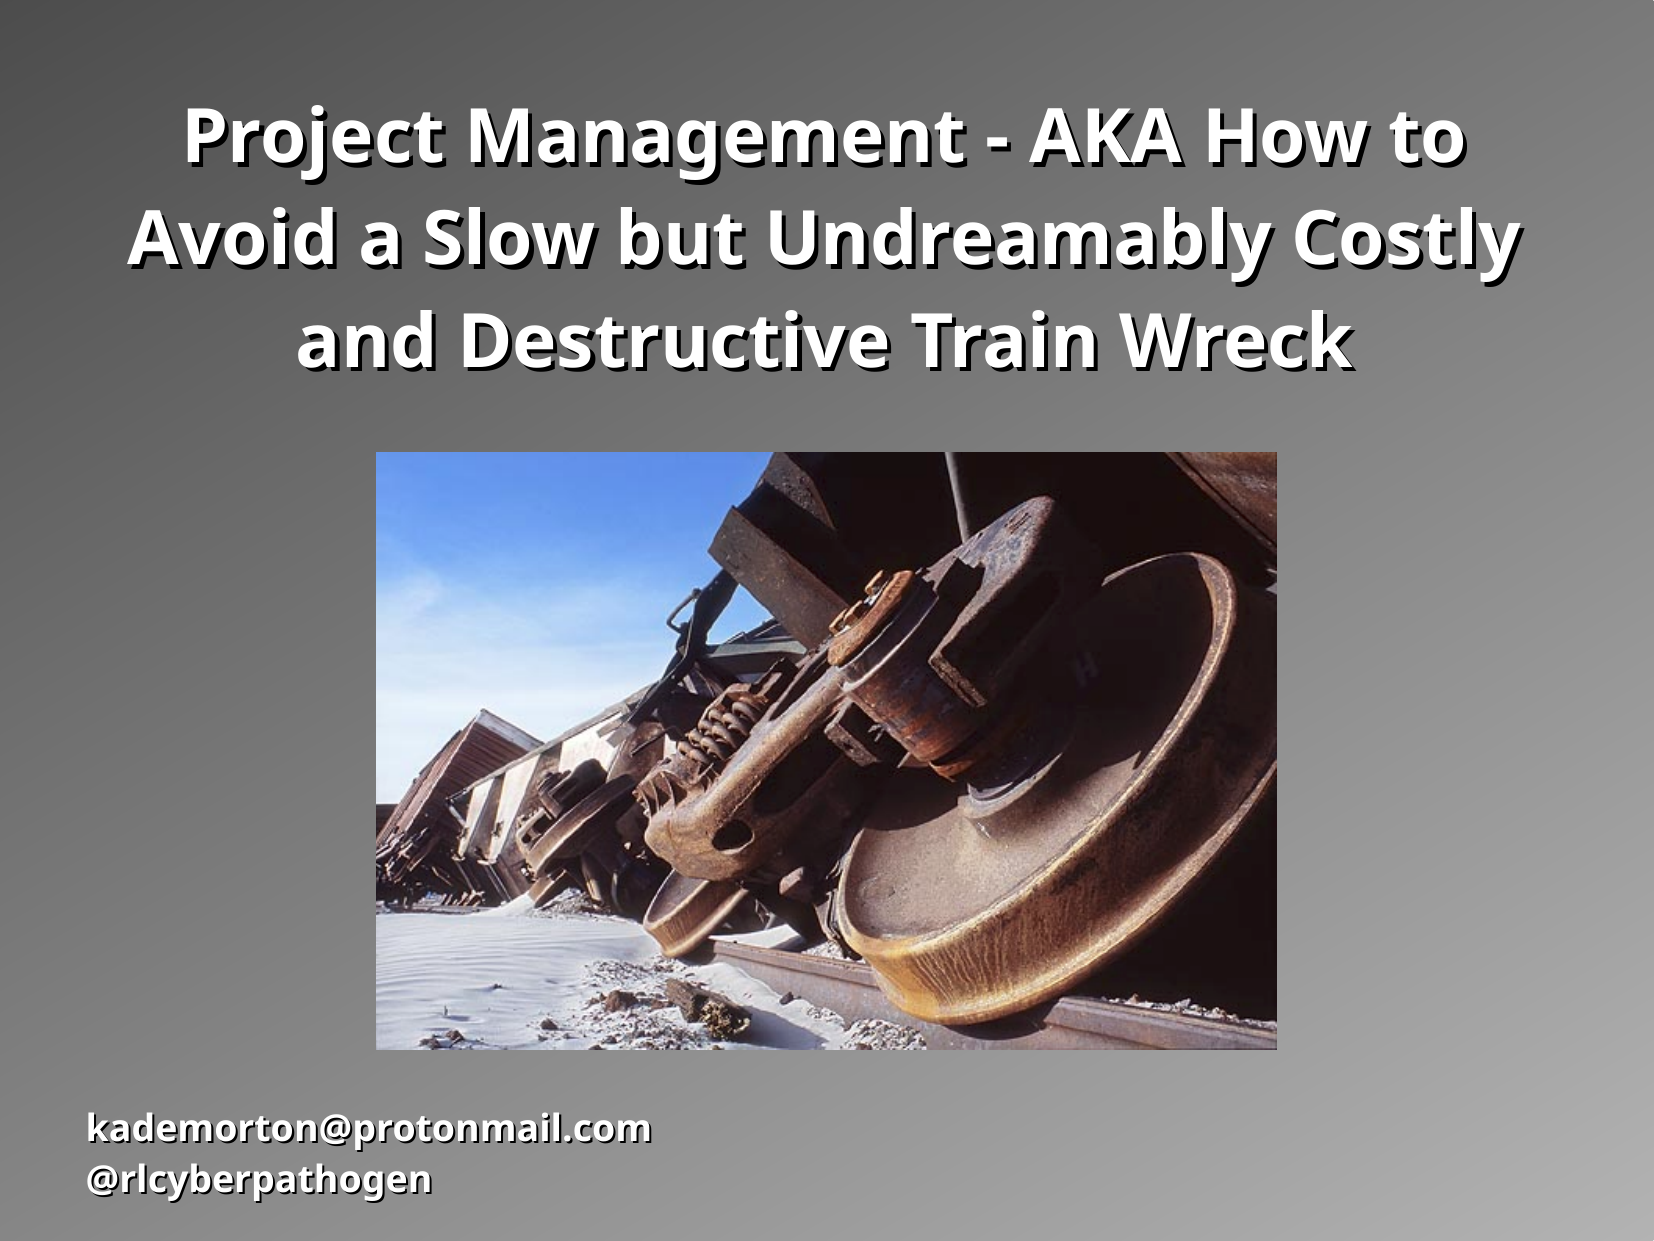

# Project Management - AKA How to Avoid a Slow but Undreamably Costly and Destructive Train Wreck
kademorton@protonmail.com @rlcyberpathogen